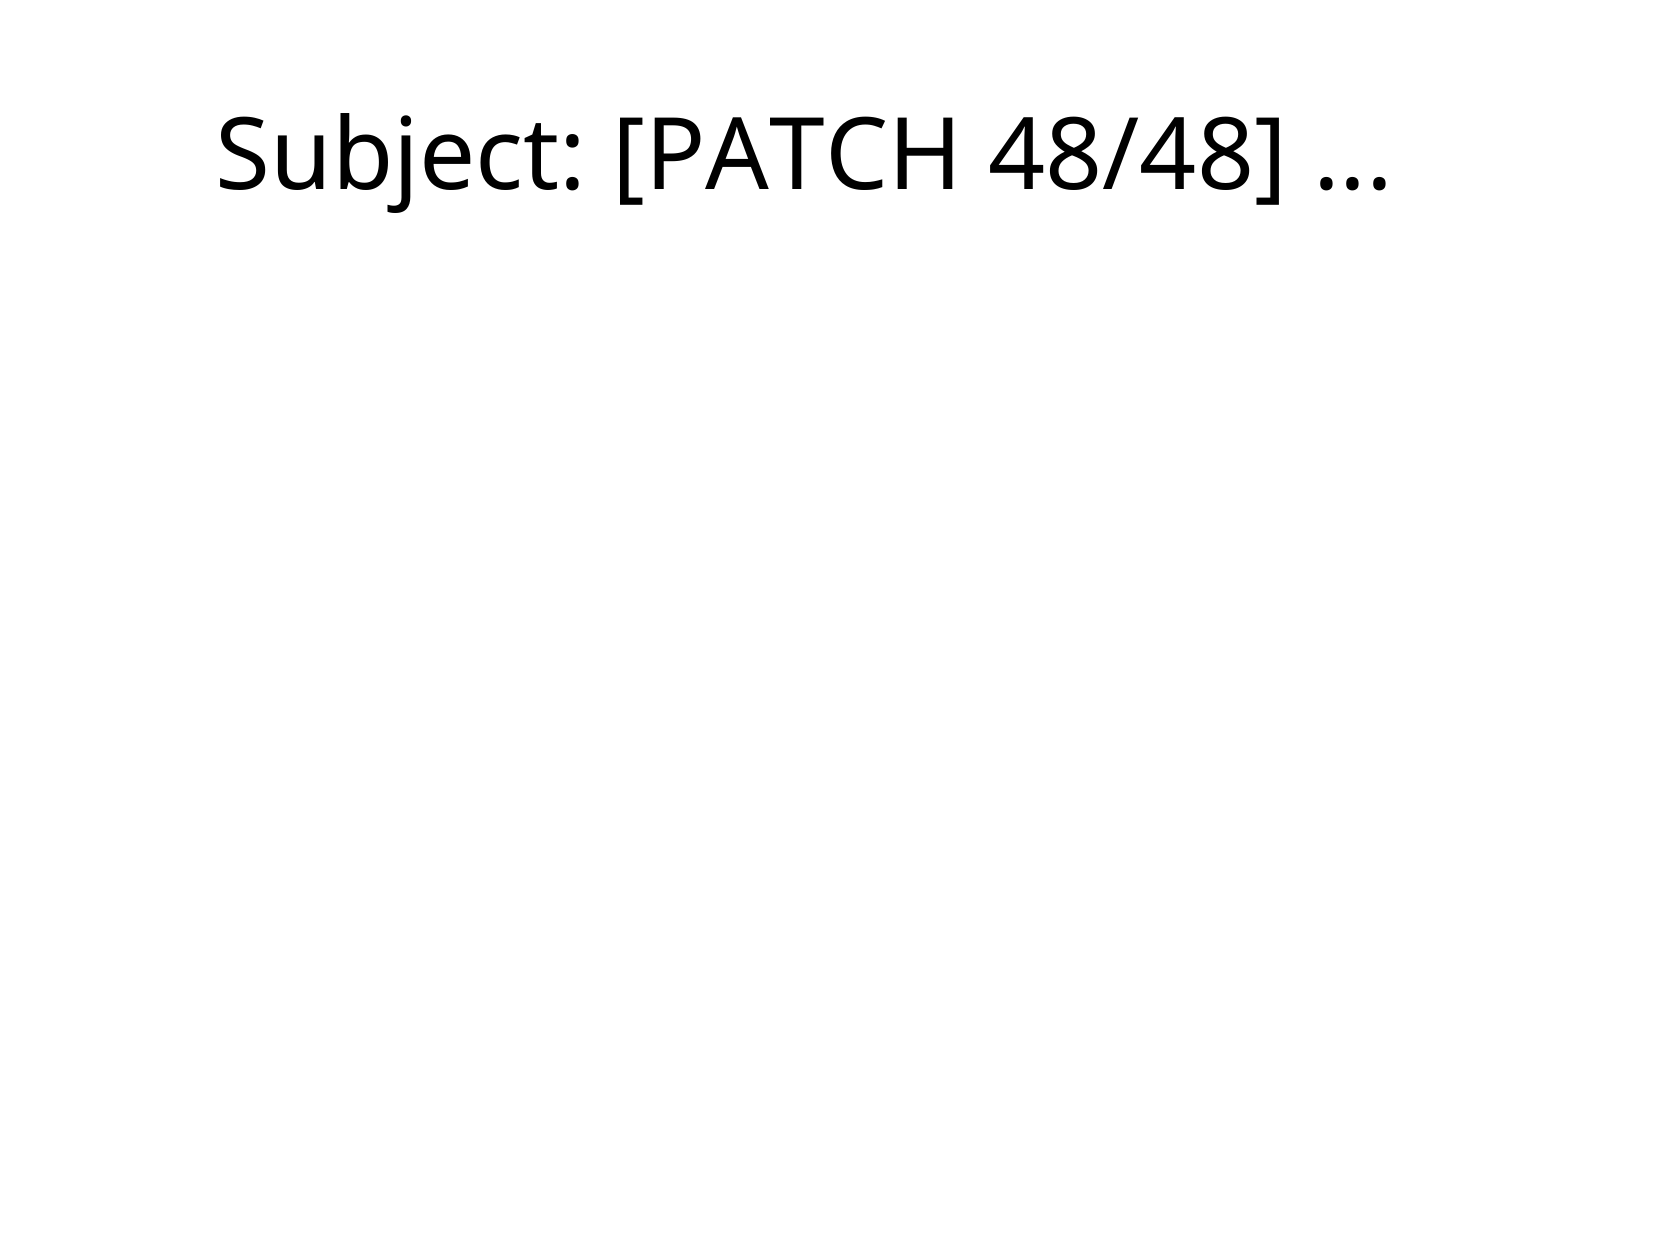

Subject: [PATCH 48/48] ...
2.6.20 to 2.6.24-rc8